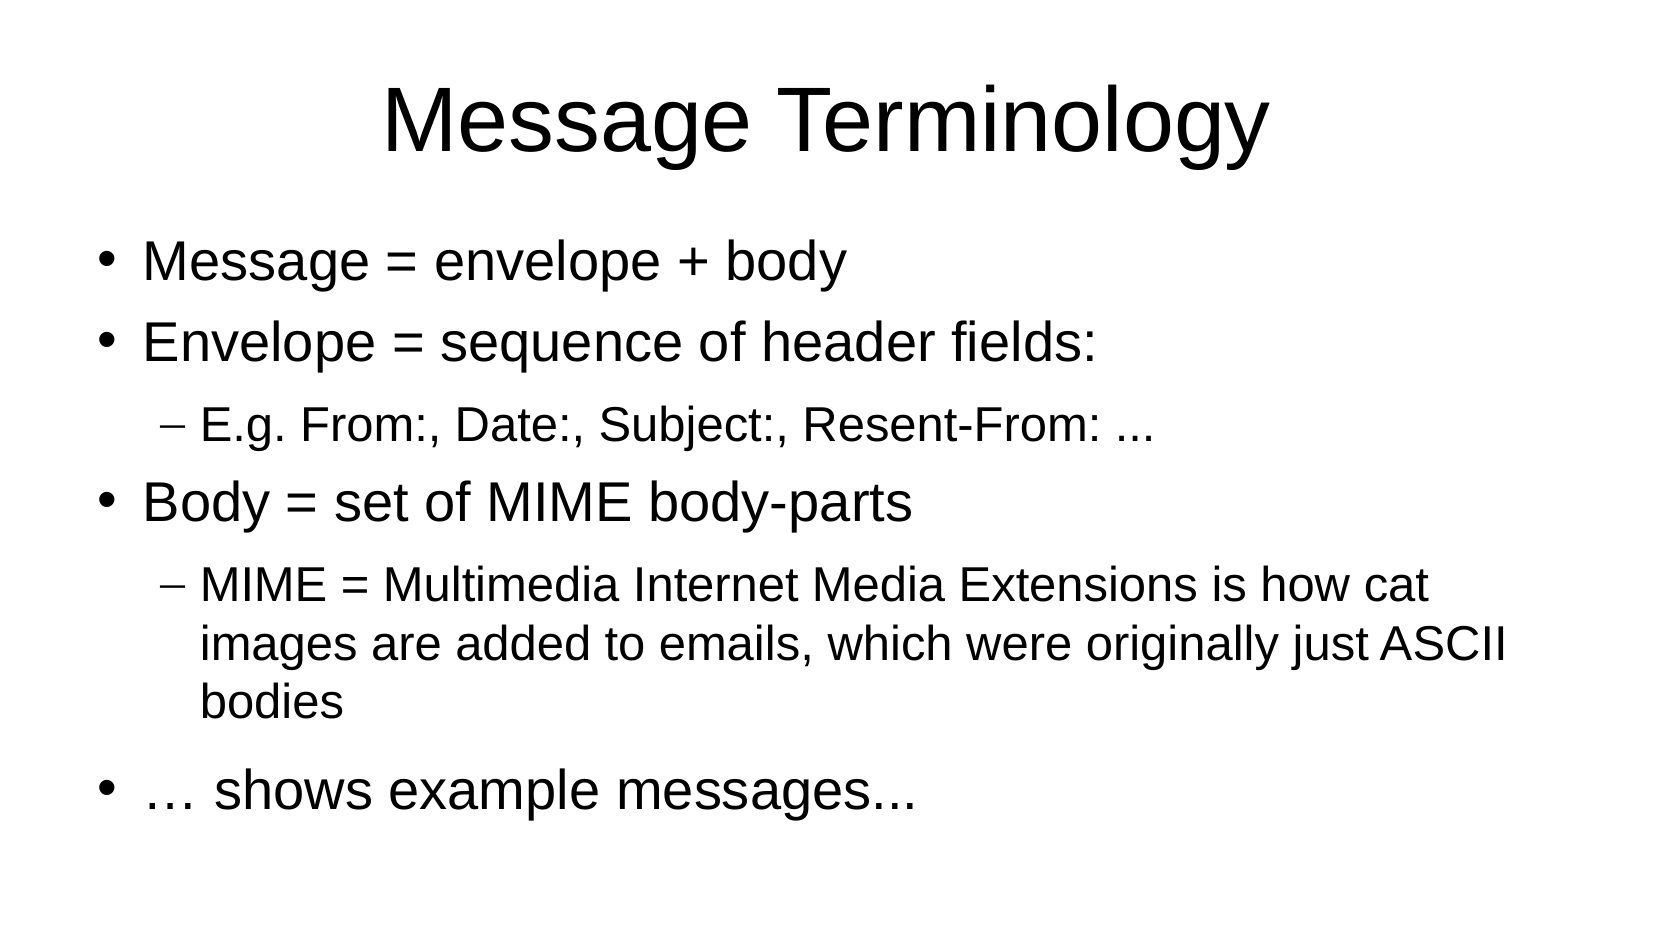

# Message Terminology
Message = envelope + body
Envelope = sequence of header fields:
E.g. From:, Date:, Subject:, Resent-From: ...
Body = set of MIME body-parts
MIME = Multimedia Internet Media Extensions is how cat images are added to emails, which were originally just ASCII bodies
… shows example messages...